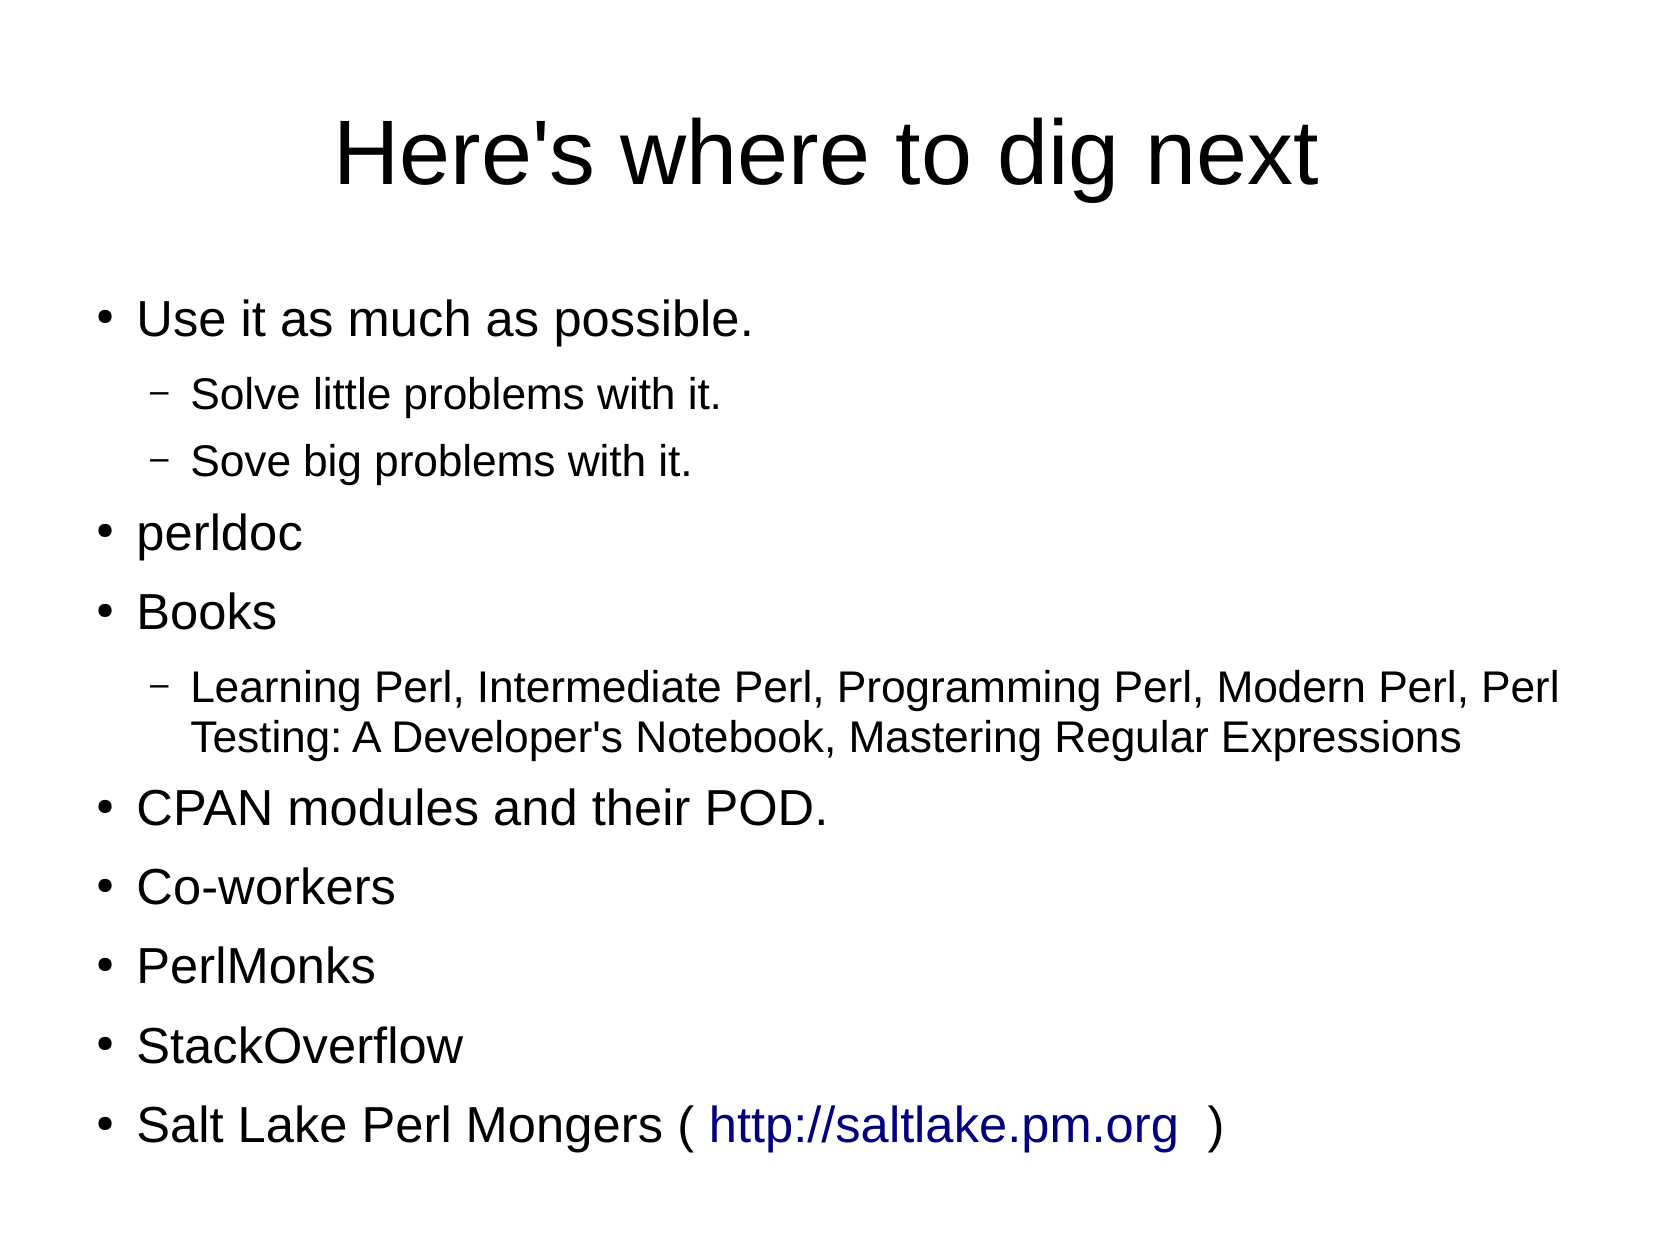

# Here's where to dig next
Use it as much as possible.
Solve little problems with it.
Sove big problems with it.
perldoc
Books
Learning Perl, Intermediate Perl, Programming Perl, Modern Perl, Perl Testing: A Developer's Notebook, Mastering Regular Expressions
CPAN modules and their POD.
Co-workers
PerlMonks
StackOverflow
Salt Lake Perl Mongers ( http://saltlake.pm.org )